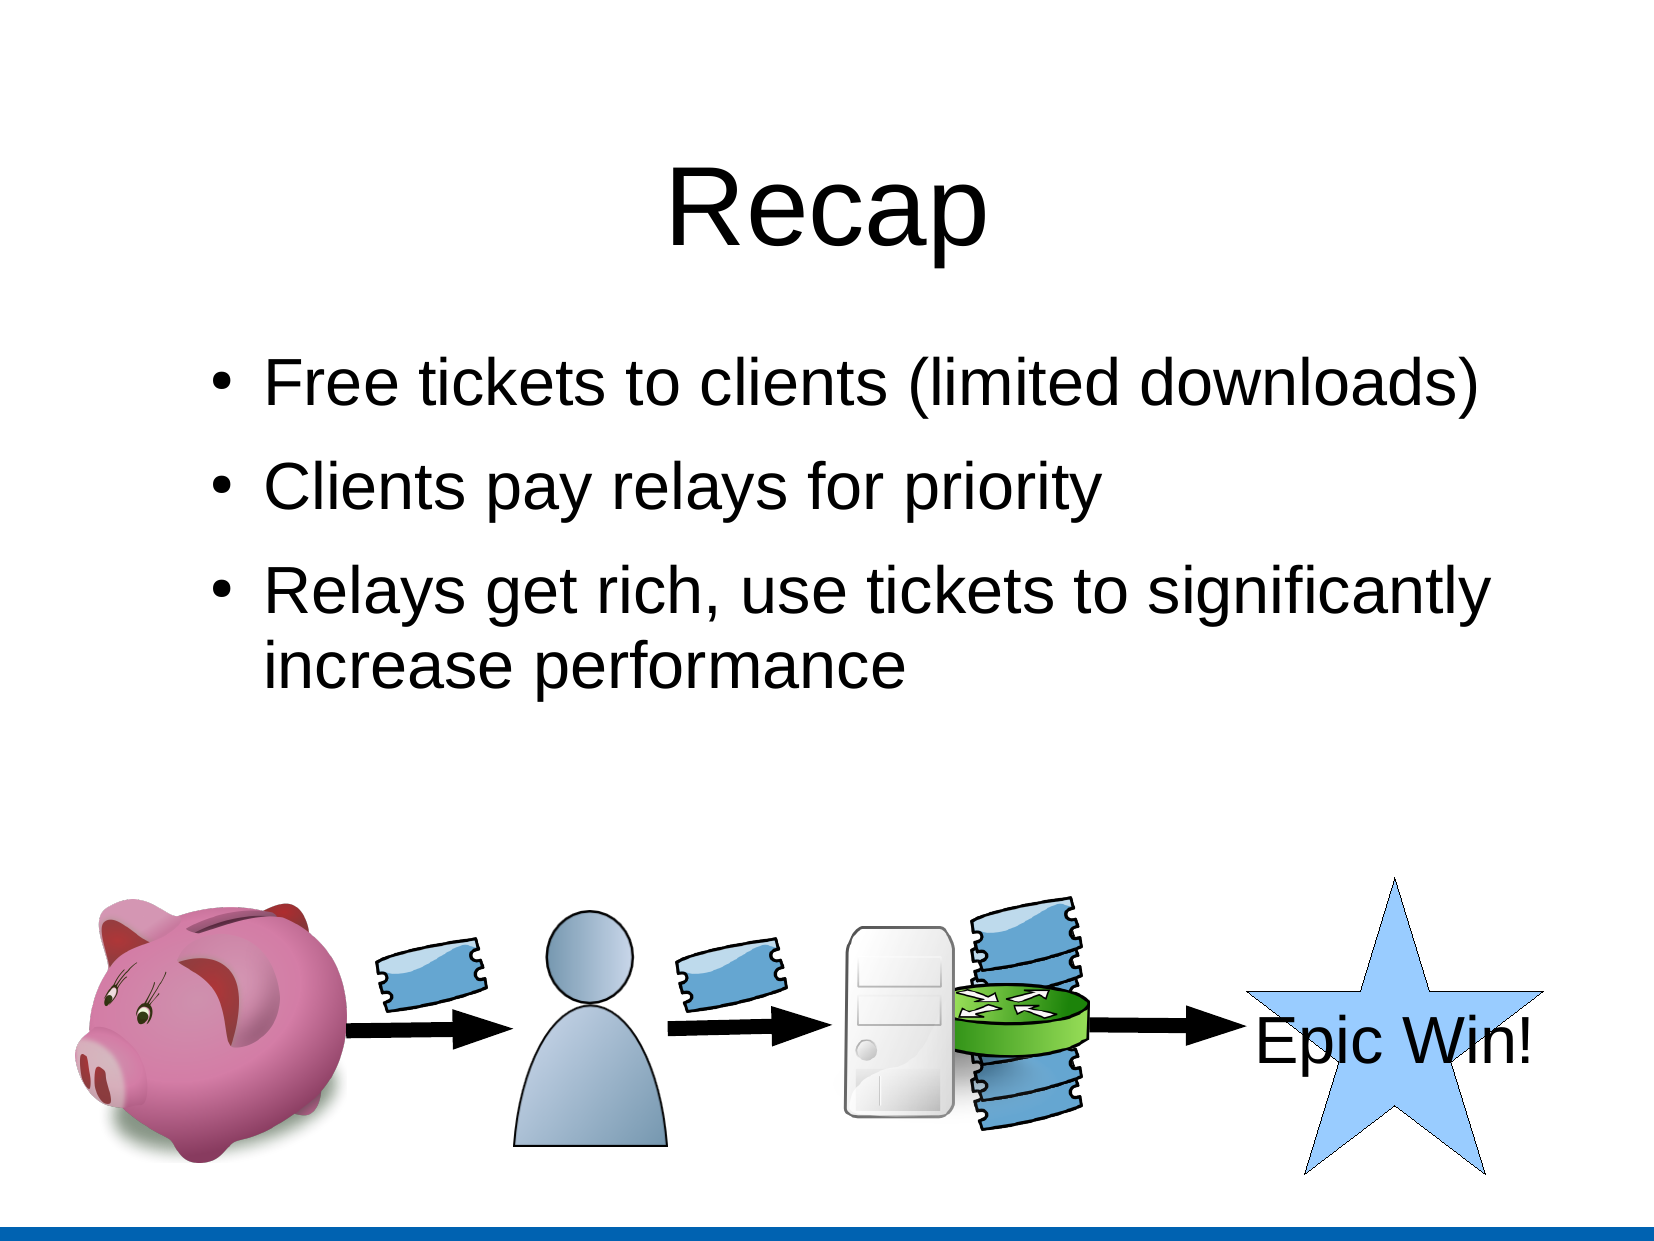

# Recap
Free tickets to clients (limited downloads)
Clients pay relays for priority
Relays get rich, use tickets to significantly increase performance
Epic Win!